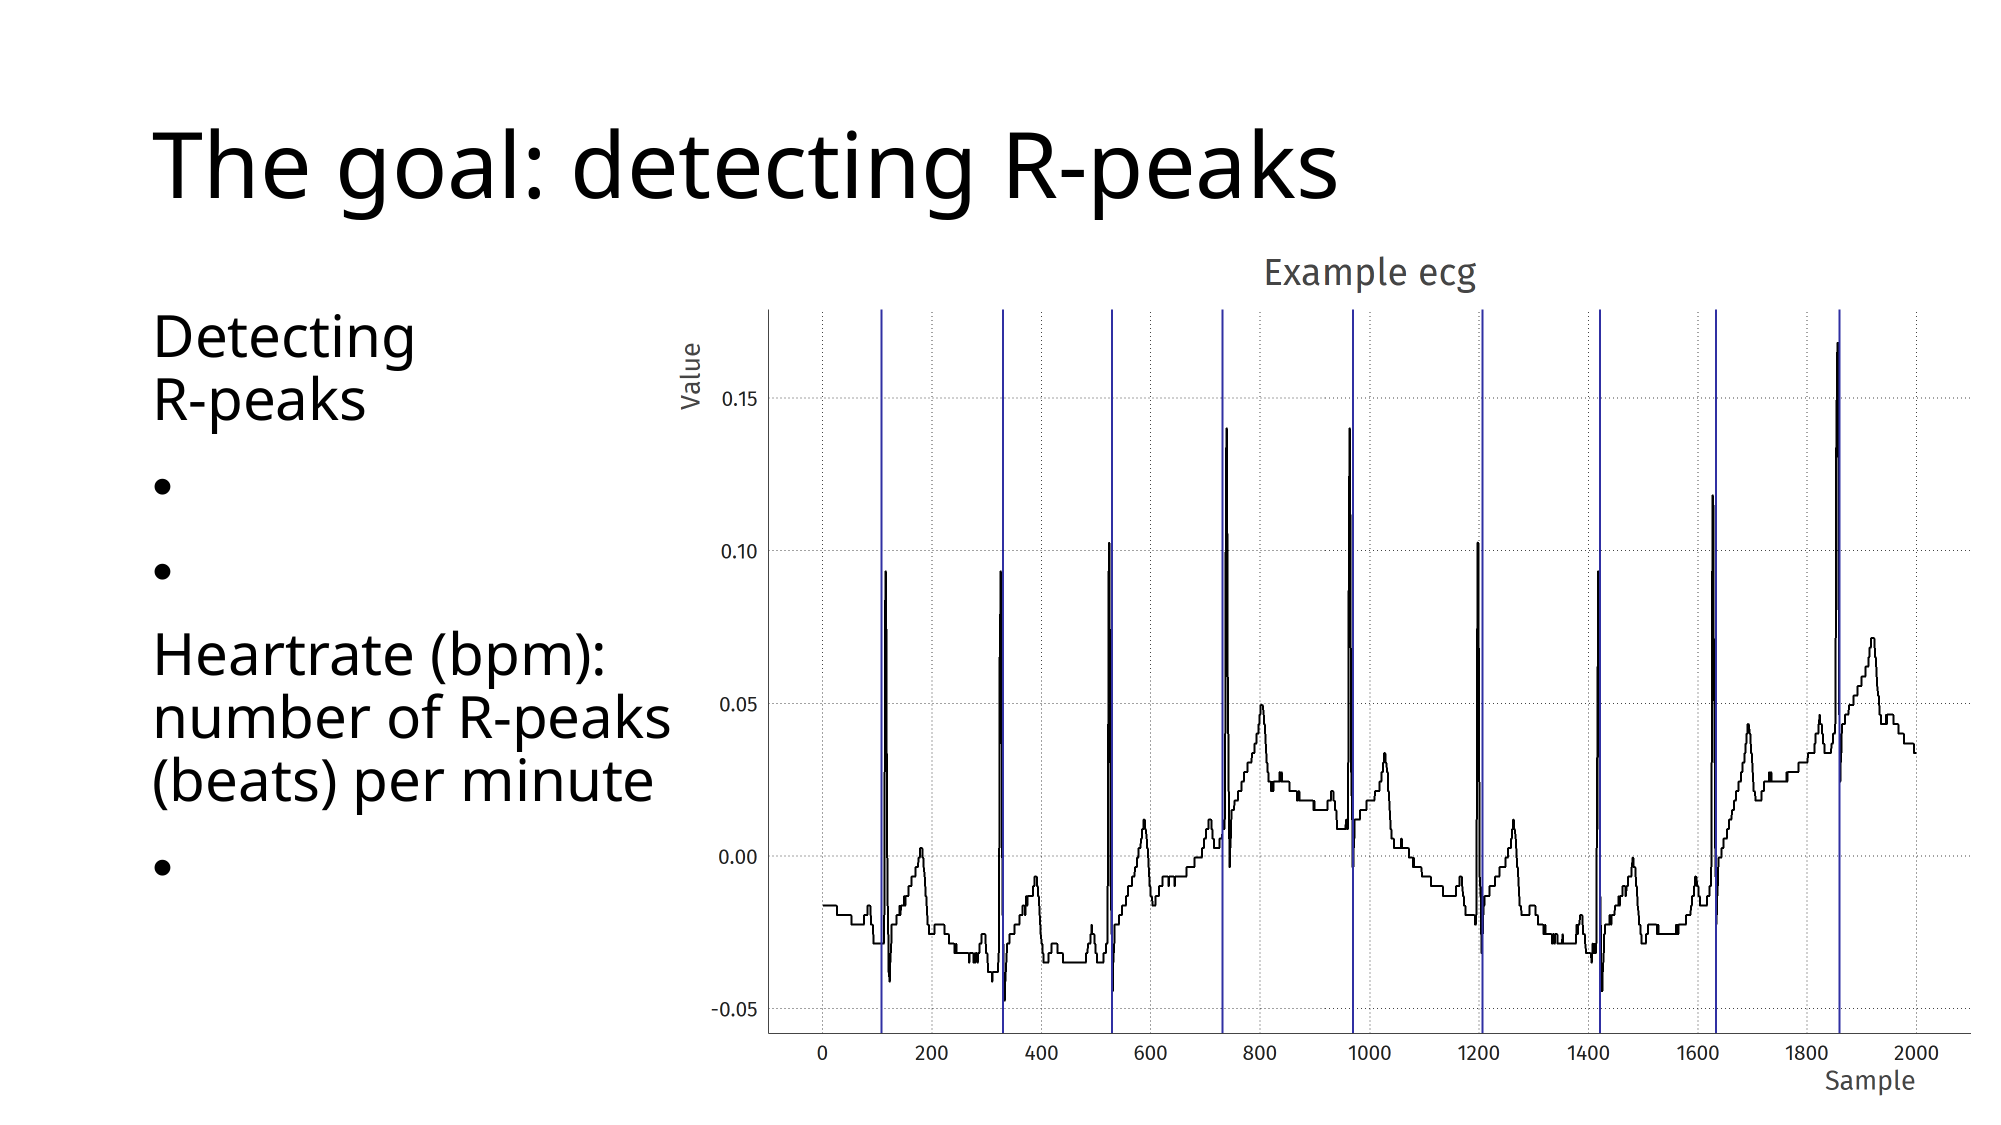

# The goal: detecting R-peaks
Detecting
R-peaks
Heartrate (bpm): number of R-peaks (beats) per minute